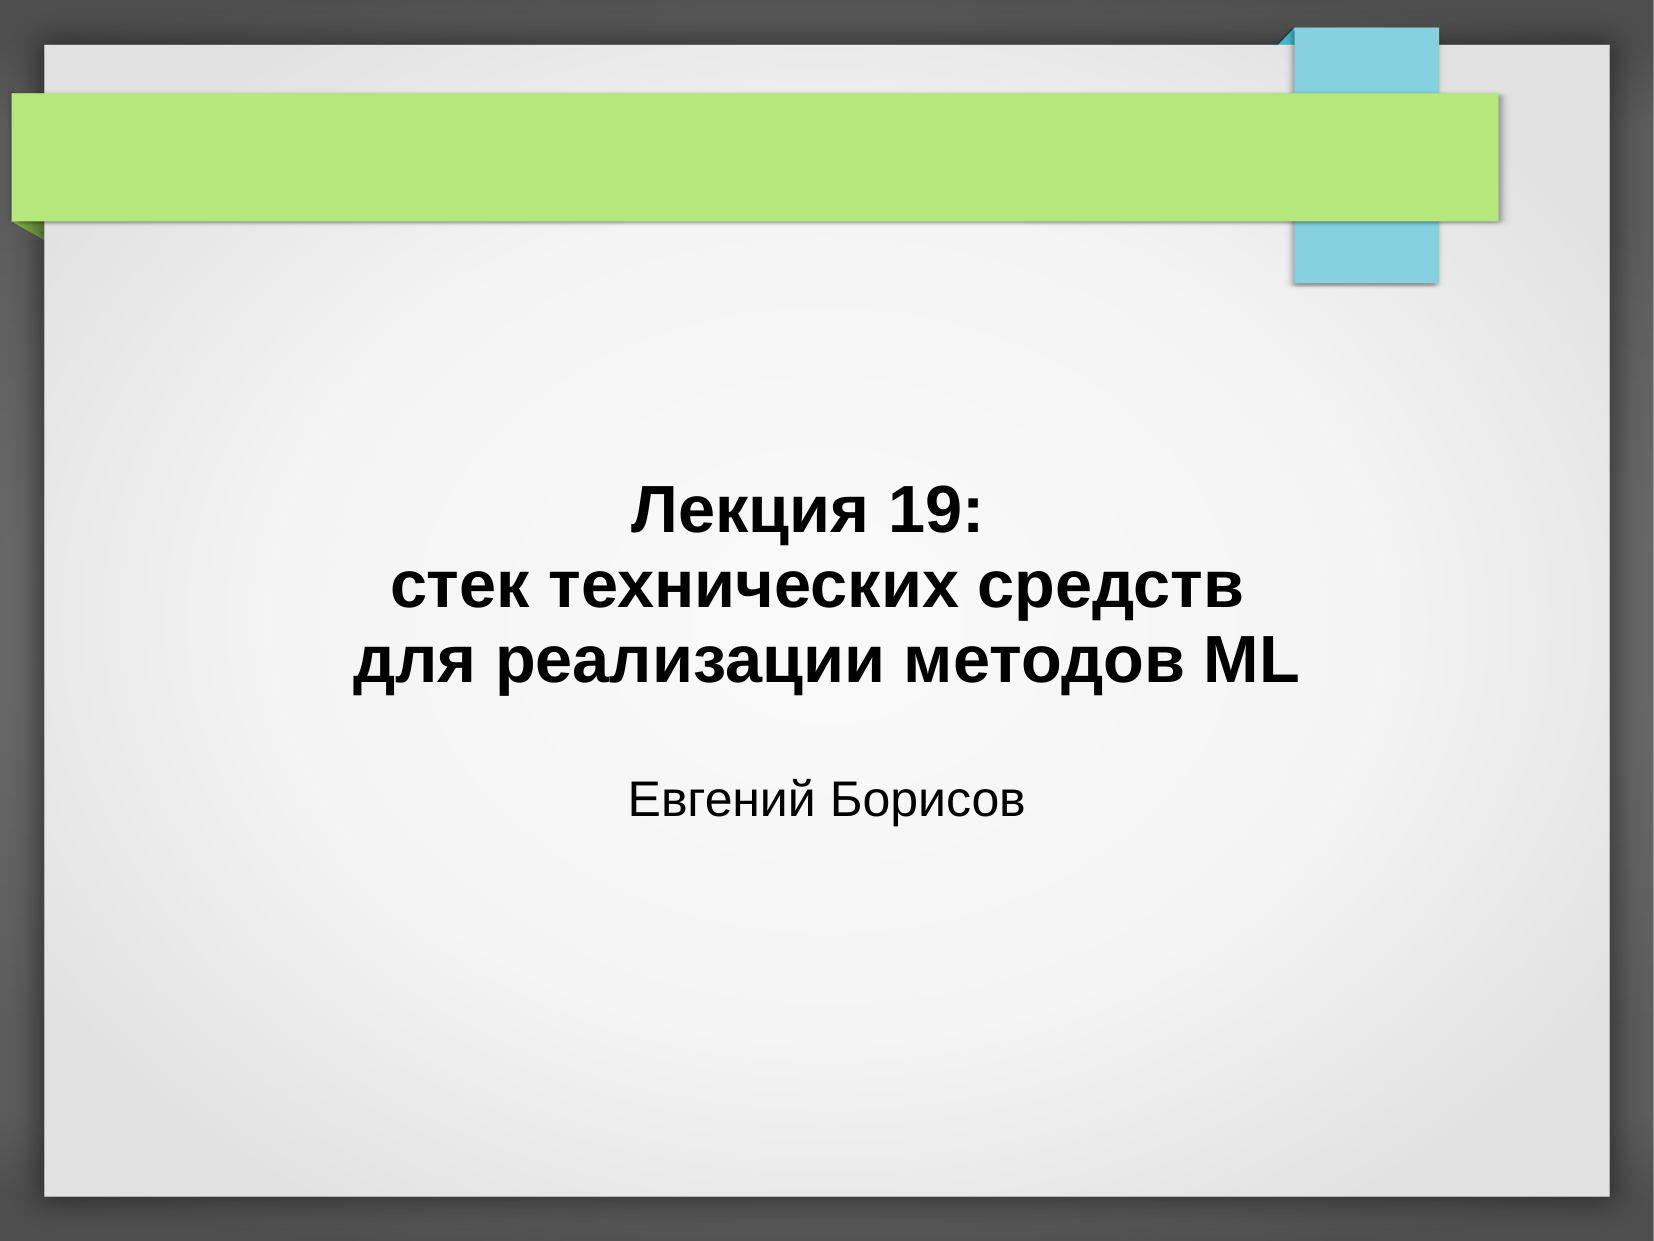

# Лекция 19:
стек технических средств
для реализации методов ML
Евгений Борисов